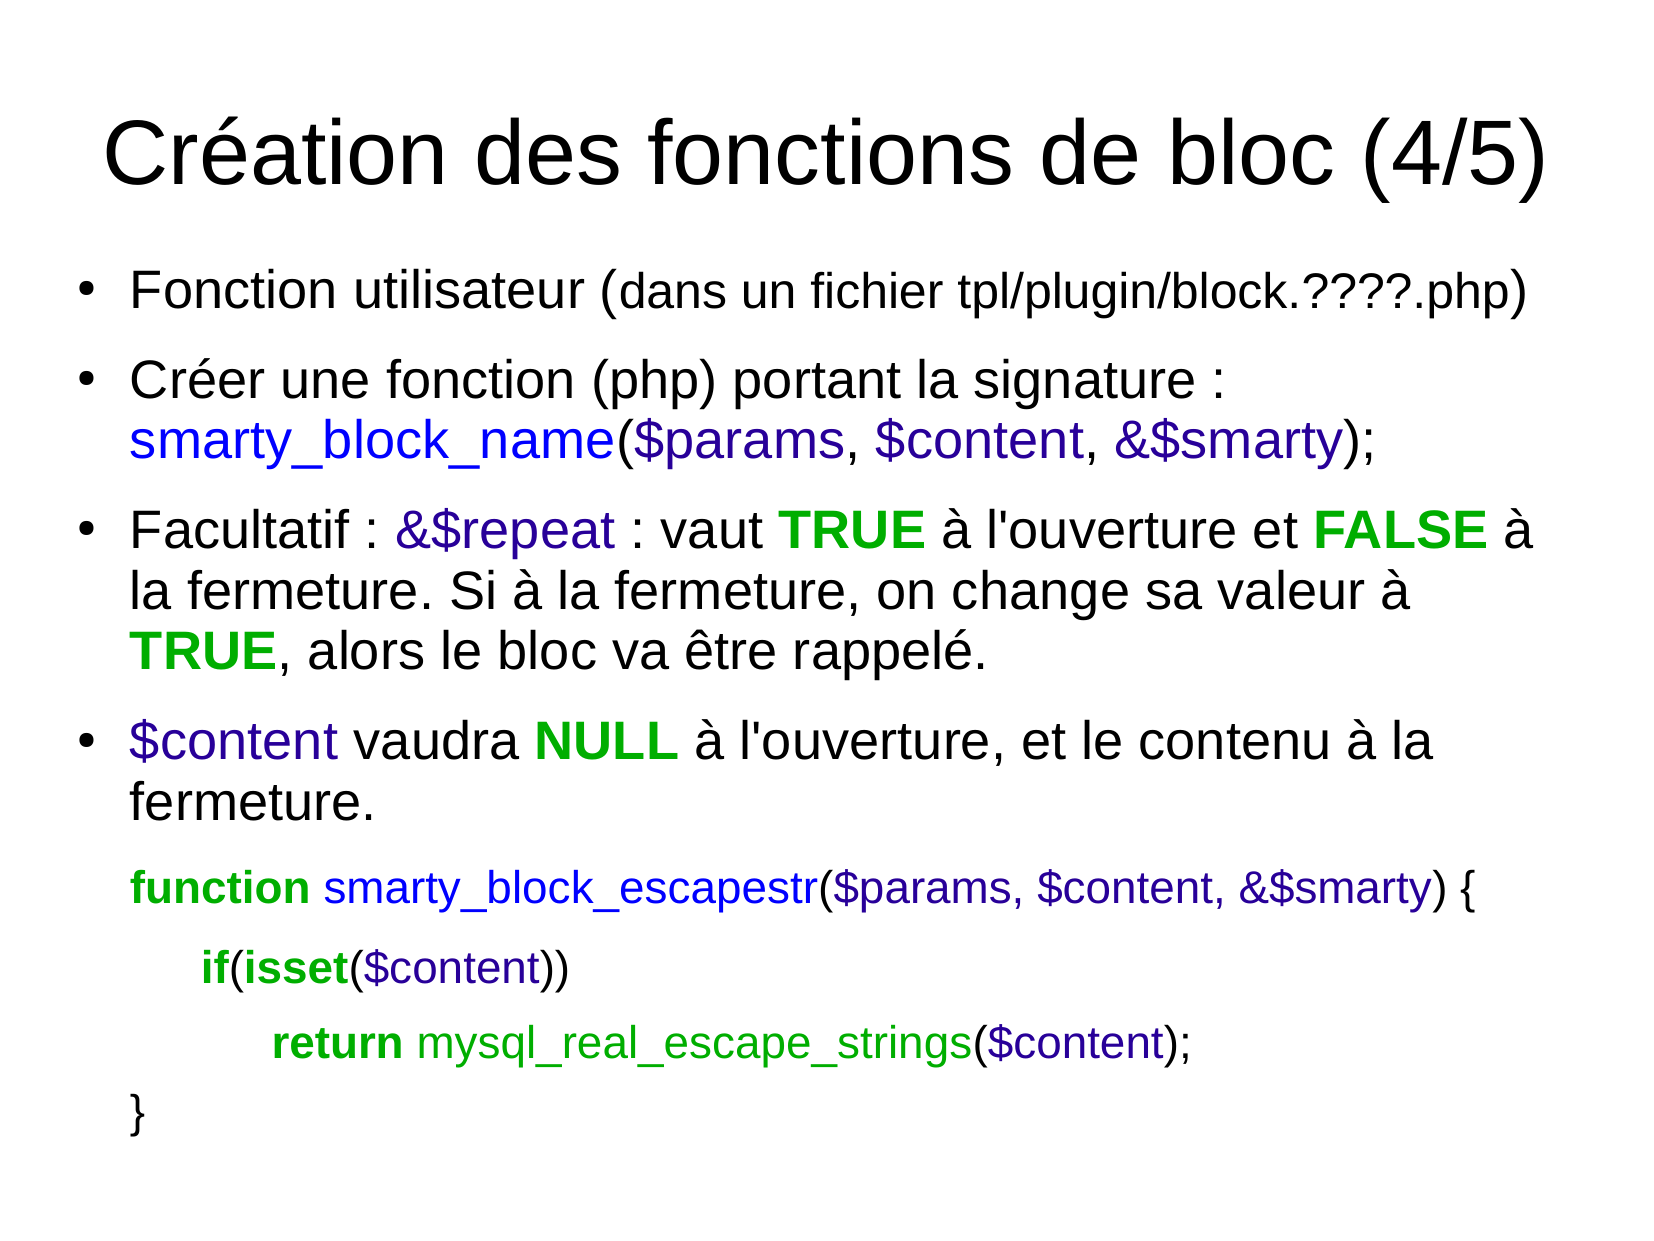

# Création des fonctions de bloc (4/5)
Fonction utilisateur (dans un fichier tpl/plugin/block.????.php)
Créer une fonction (php) portant la signature : smarty_block_name($params, $content, &$smarty);
Facultatif : &$repeat : vaut TRUE à l'ouverture et FALSE à la fermeture. Si à la fermeture, on change sa valeur à TRUE, alors le bloc va être rappelé.
$content vaudra NULL à l'ouverture, et le contenu à la fermeture.
function smarty_block_escapestr($params, $content, &$smarty) {
if(isset($content))
return mysql_real_escape_strings($content);
}